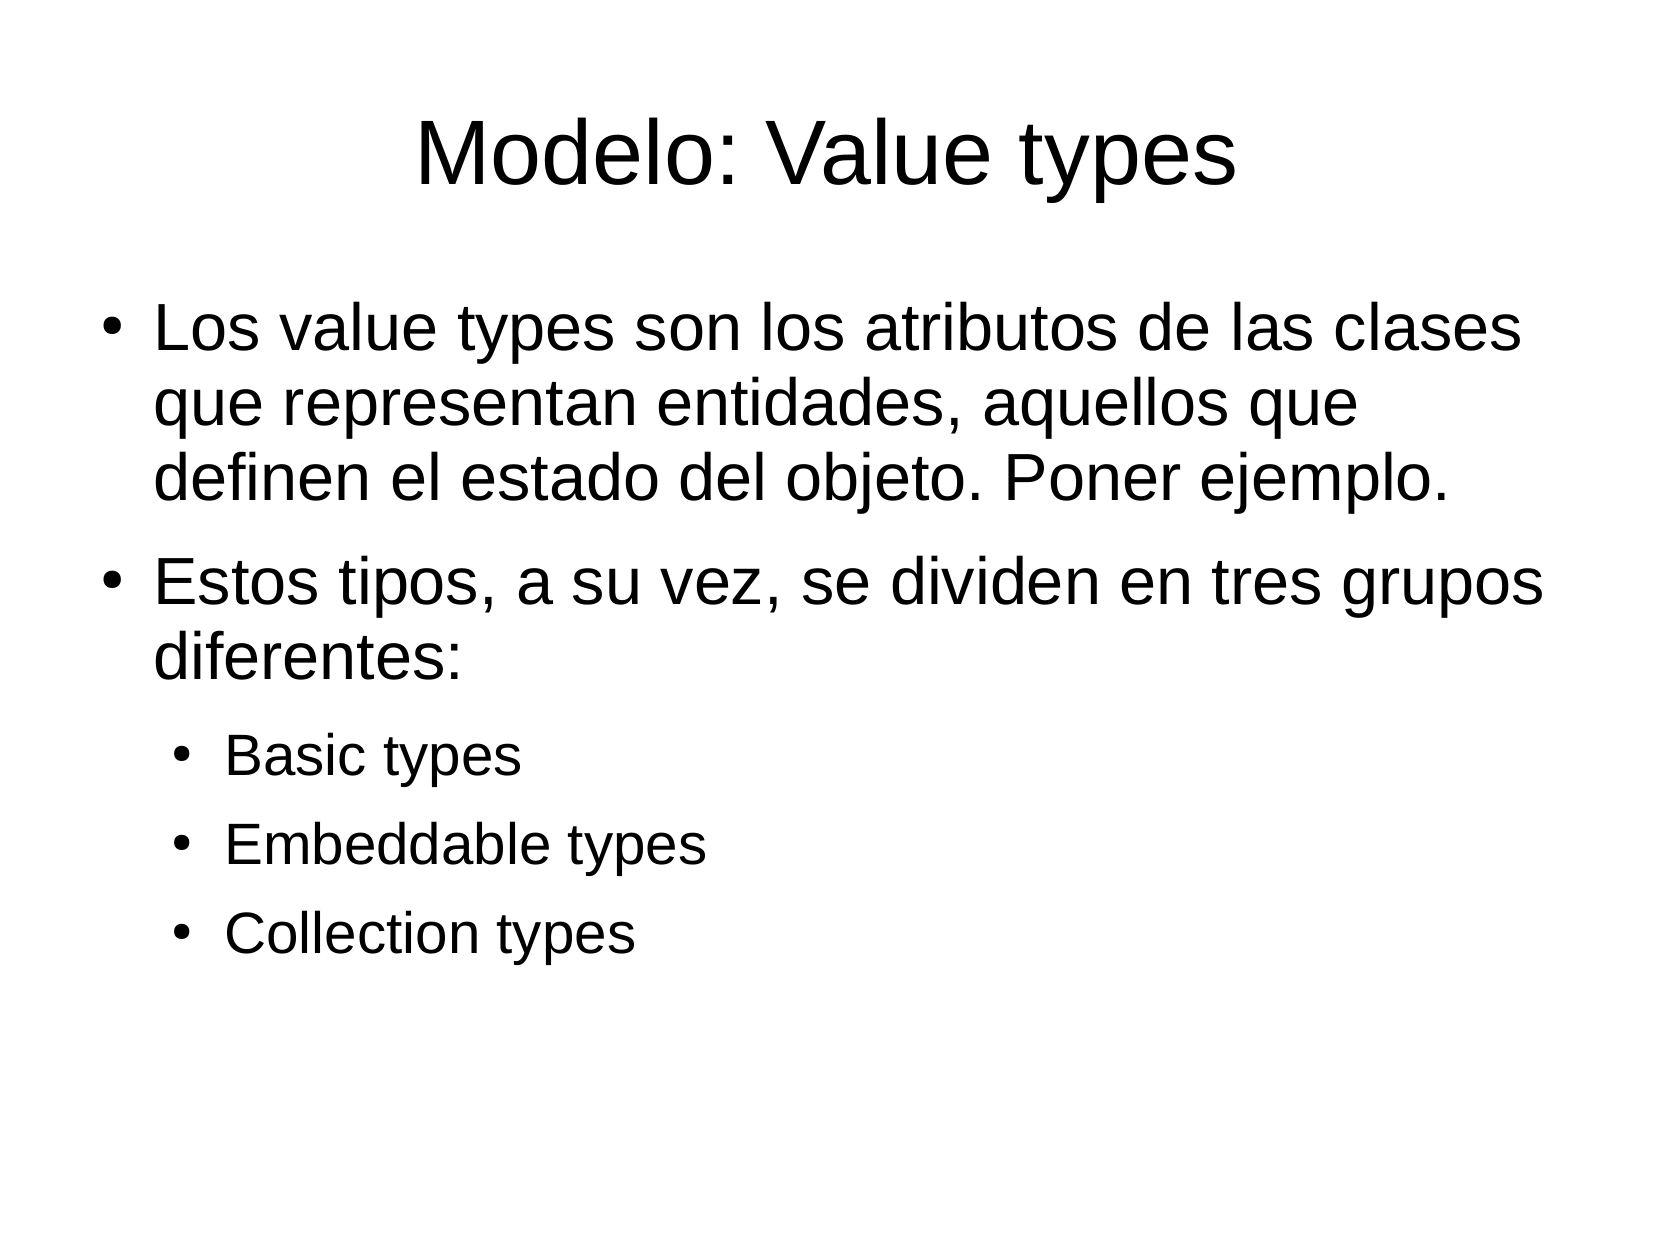

# Modelo: Value types
Los value types son los atributos de las clases que representan entidades, aquellos que definen el estado del objeto. Poner ejemplo.
Estos tipos, a su vez, se dividen en tres grupos diferentes:
Basic types
Embeddable types
Collection types